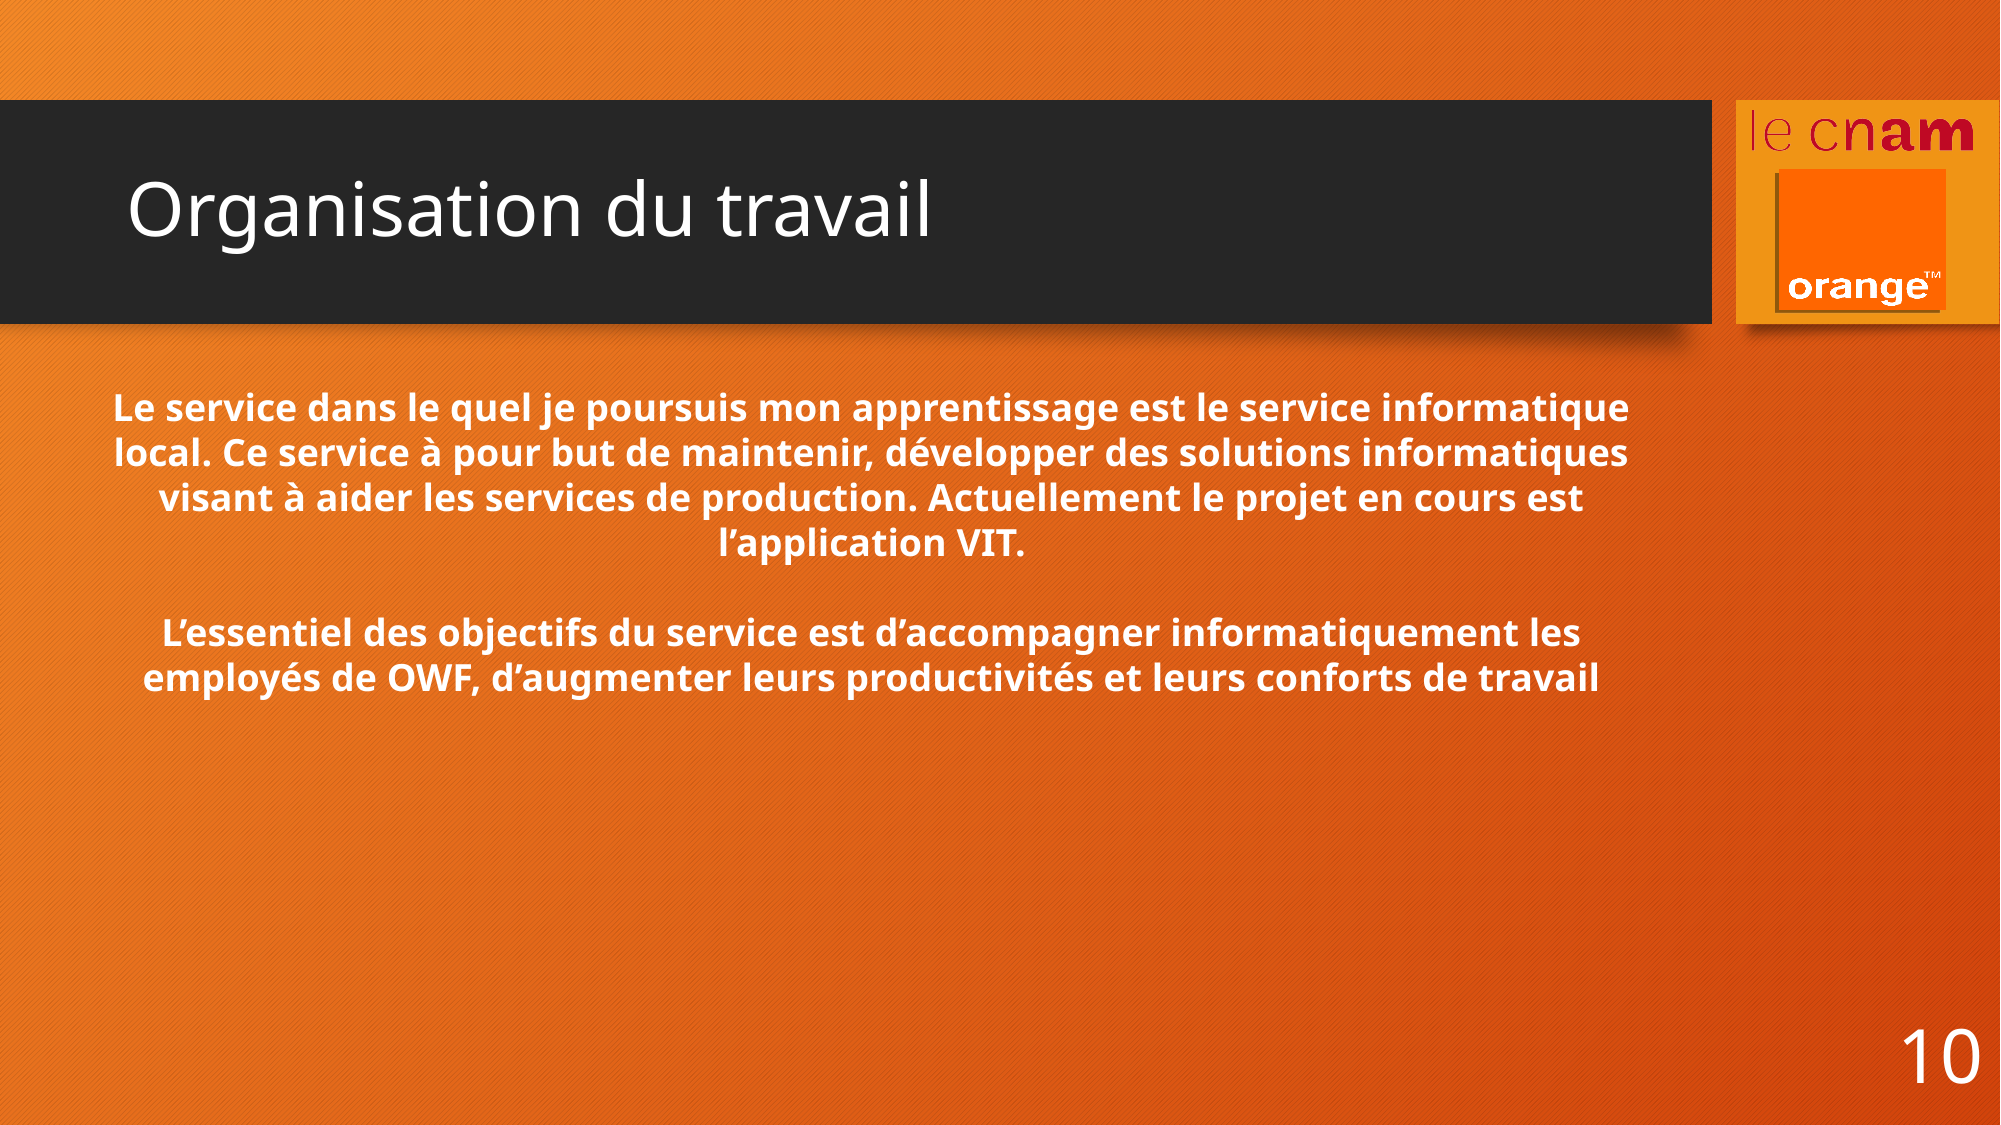

# Organisation du travail
Le service dans le quel je poursuis mon apprentissage est le service informatique local. Ce service à pour but de maintenir, développer des solutions informatiques visant à aider les services de production. Actuellement le projet en cours est l’application VIT.
L’essentiel des objectifs du service est d’accompagner informatiquement les employés de OWF, d’augmenter leurs productivités et leurs conforts de travail